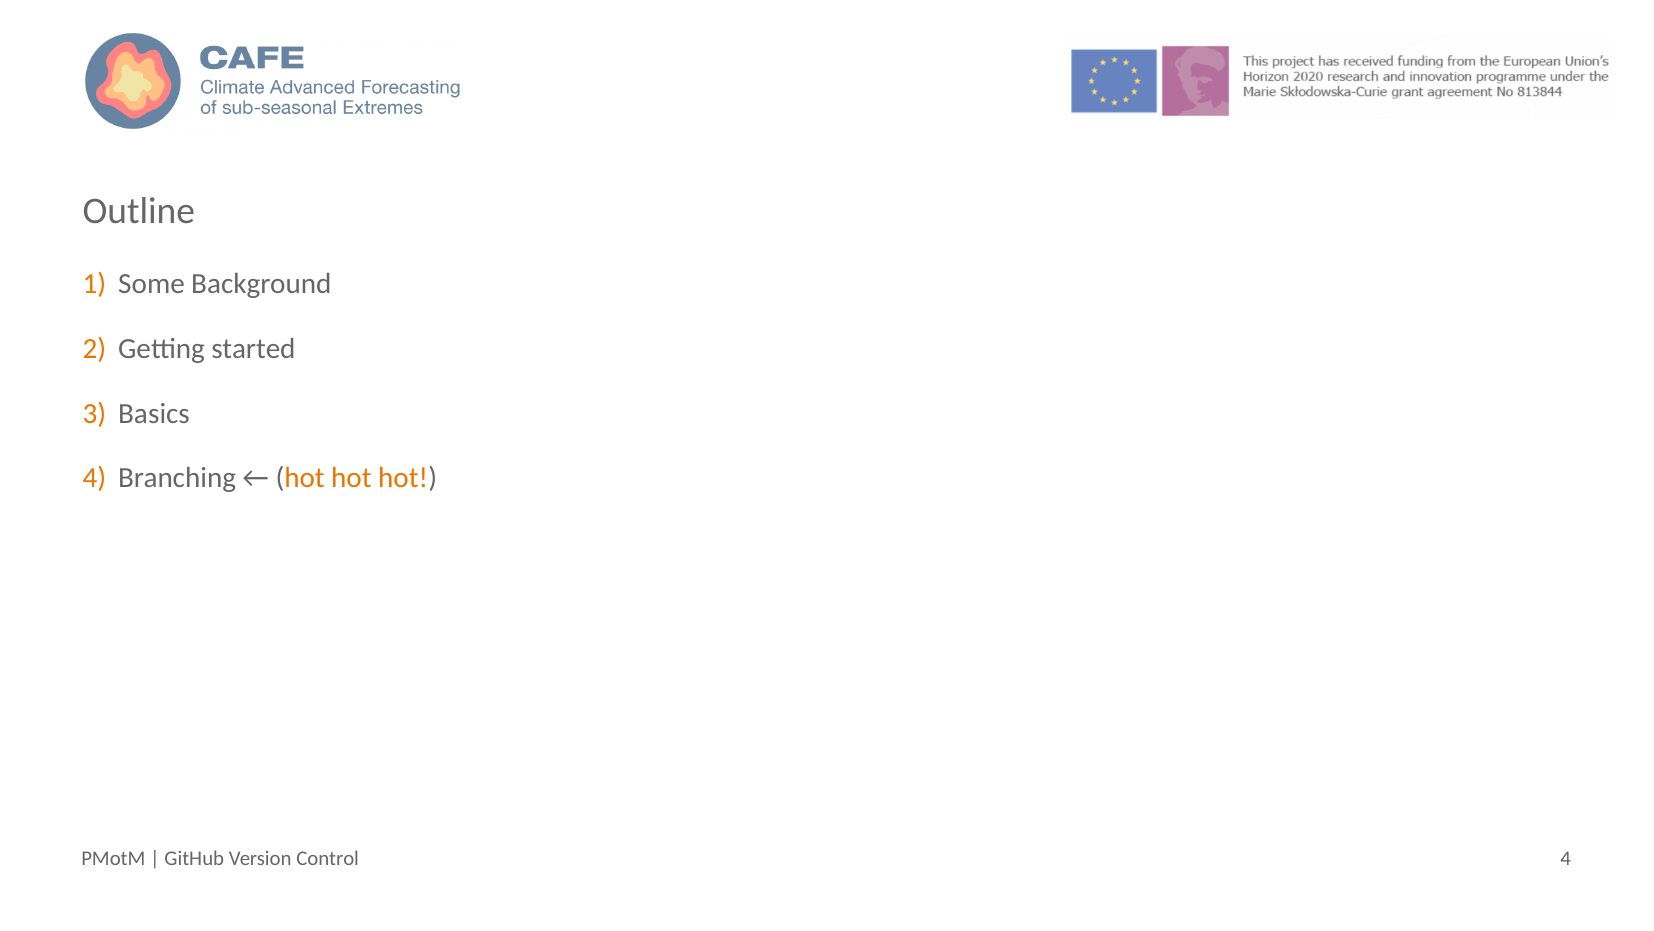

# Outline
Some Background
Getting started
Basics
Branching ← (hot hot hot!)
PMotM | GitHub Version Control
4